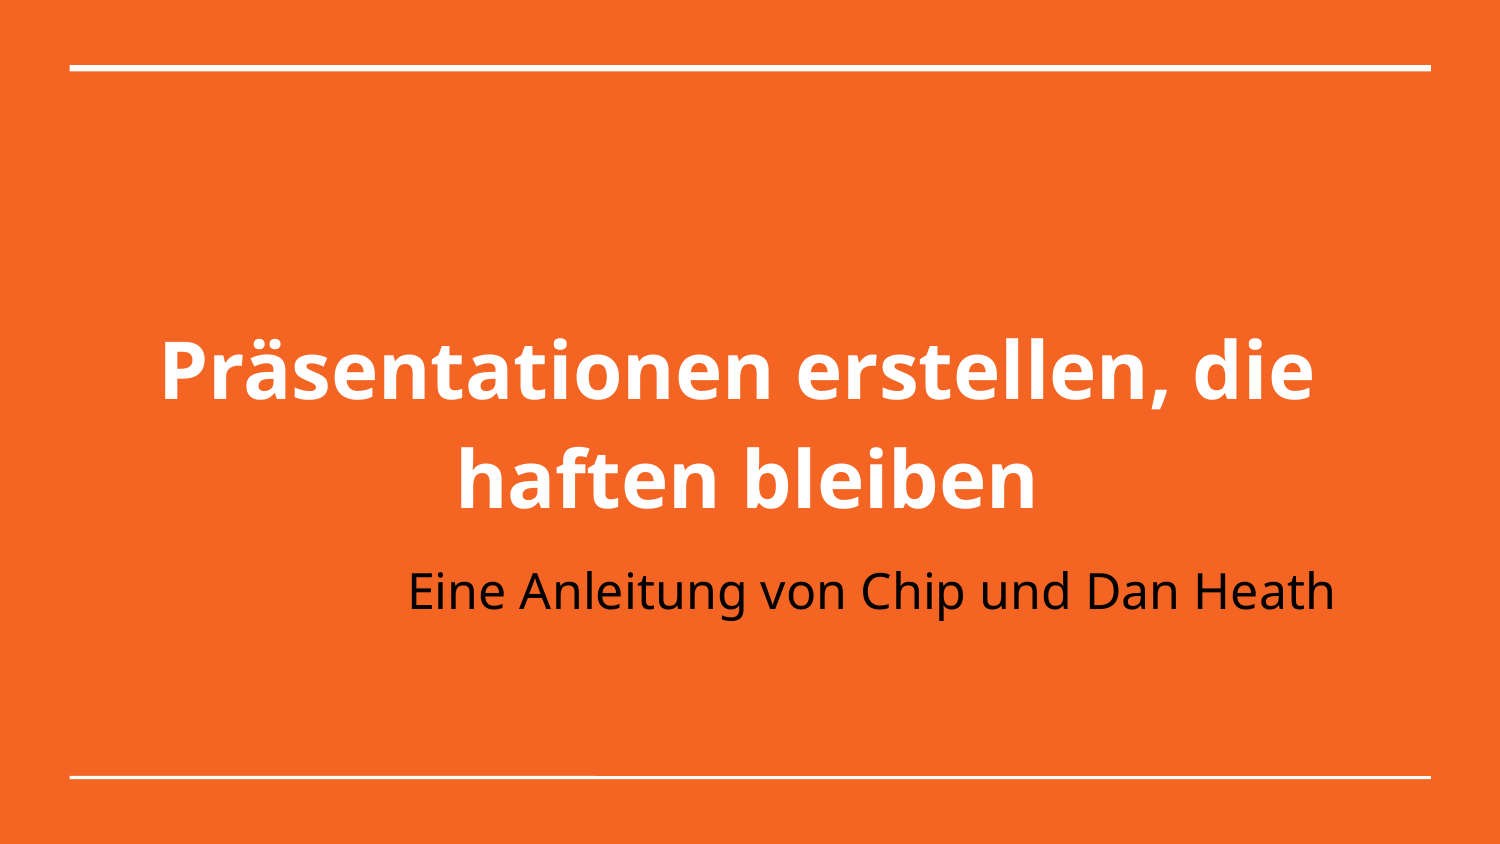

# Präsentationen erstellen, die haften bleiben
Eine Anleitung von Chip und Dan Heath